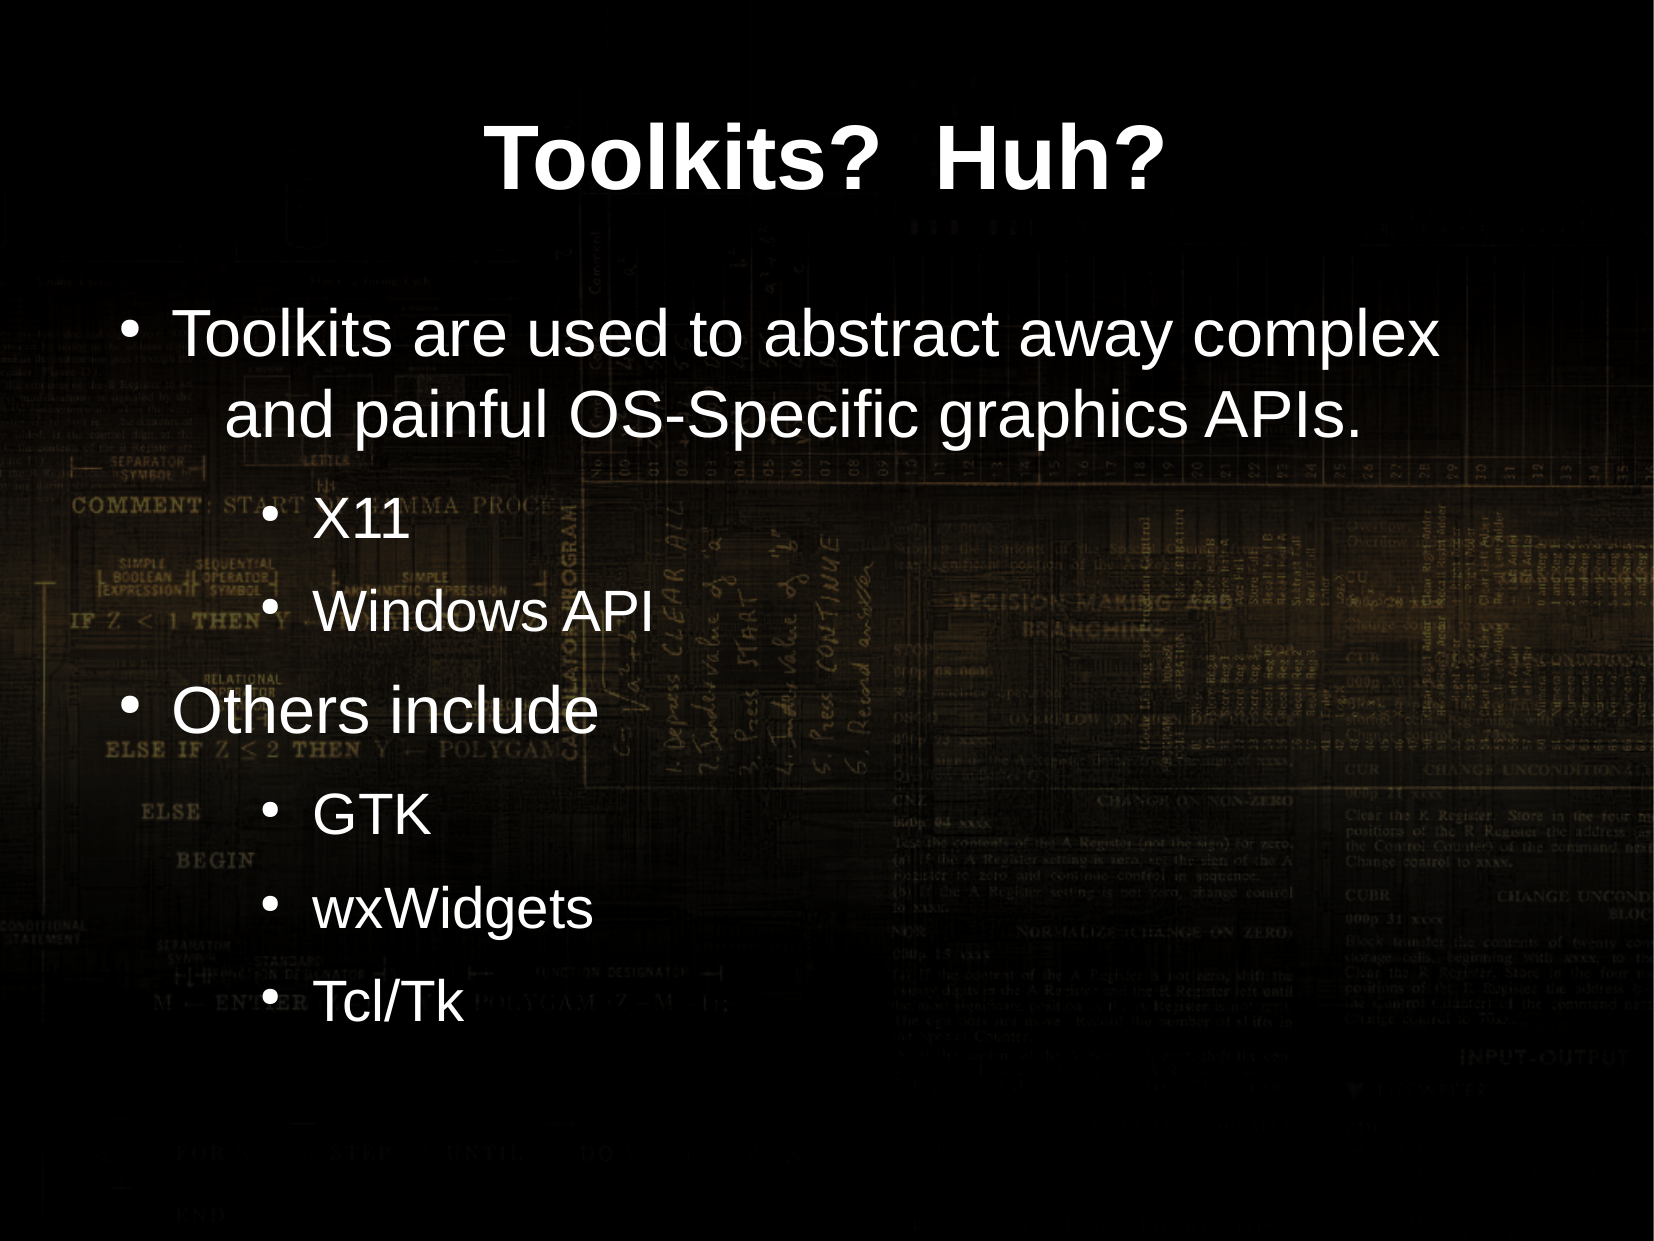

# Toolkits? Huh?
Toolkits are used to abstract away complex and painful OS-Specific graphics APIs.
X11
Windows API
Others include
GTK
wxWidgets
Tcl/Tk